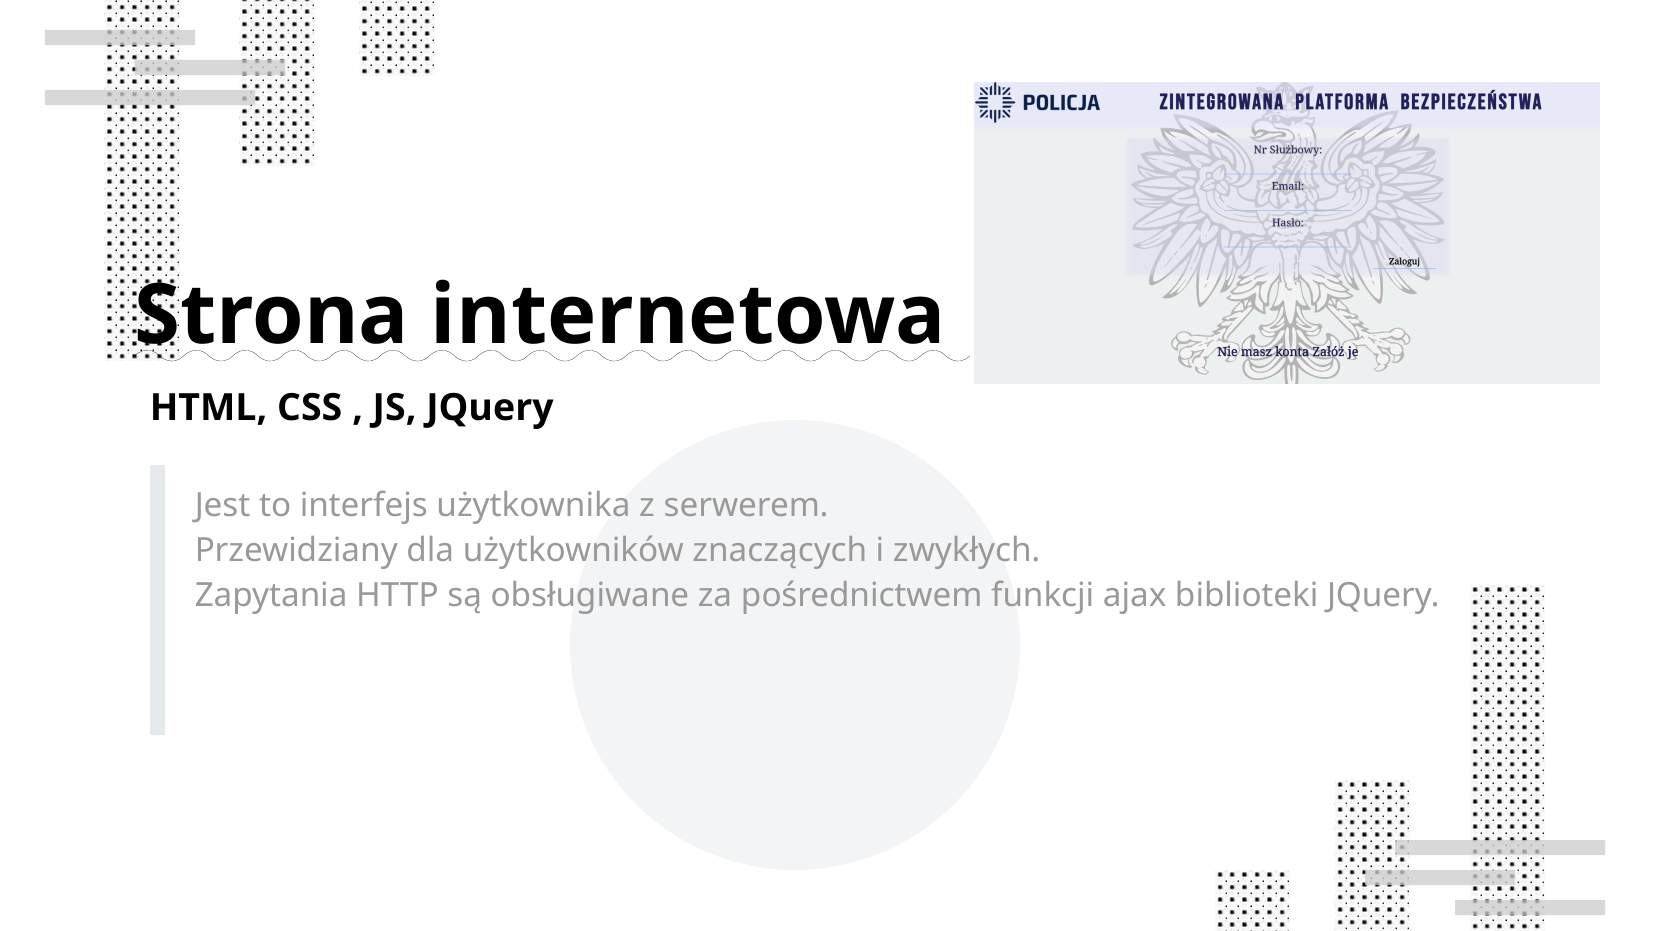

Strona internetowa
HTML, CSS , JS, JQuery
Jest to interfejs użytkownika z serwerem.
Przewidziany dla użytkowników znaczących i zwykłych.
Zapytania HTTP są obsługiwane za pośrednictwem funkcji ajax biblioteki JQuery.